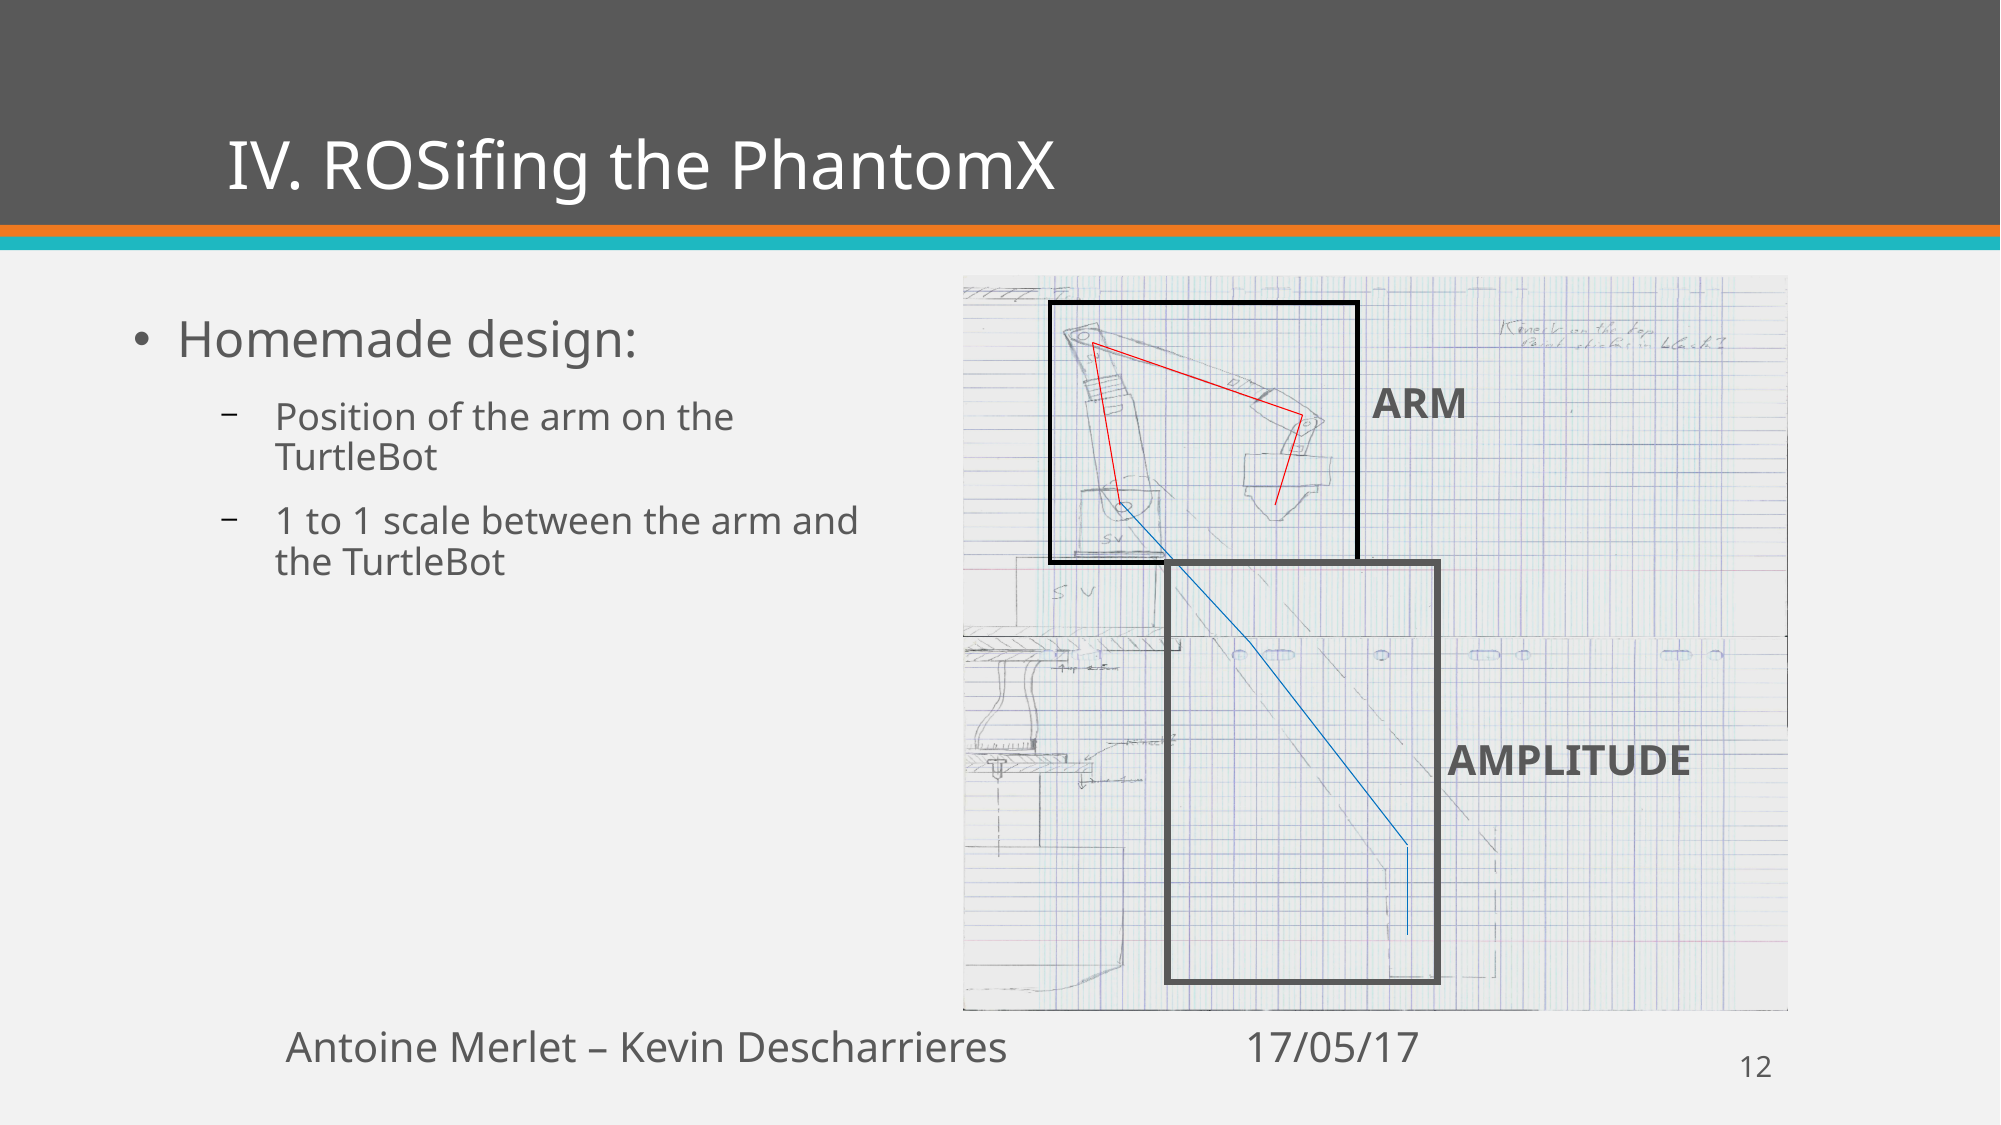

# IV. ROSifing the PhantomX
Homemade design:
Position of the arm on the TurtleBot
1 to 1 scale between the arm and the TurtleBot
ARM
AMPLITUDE
Antoine Merlet – Kevin Descharrieres	 			17/05/17